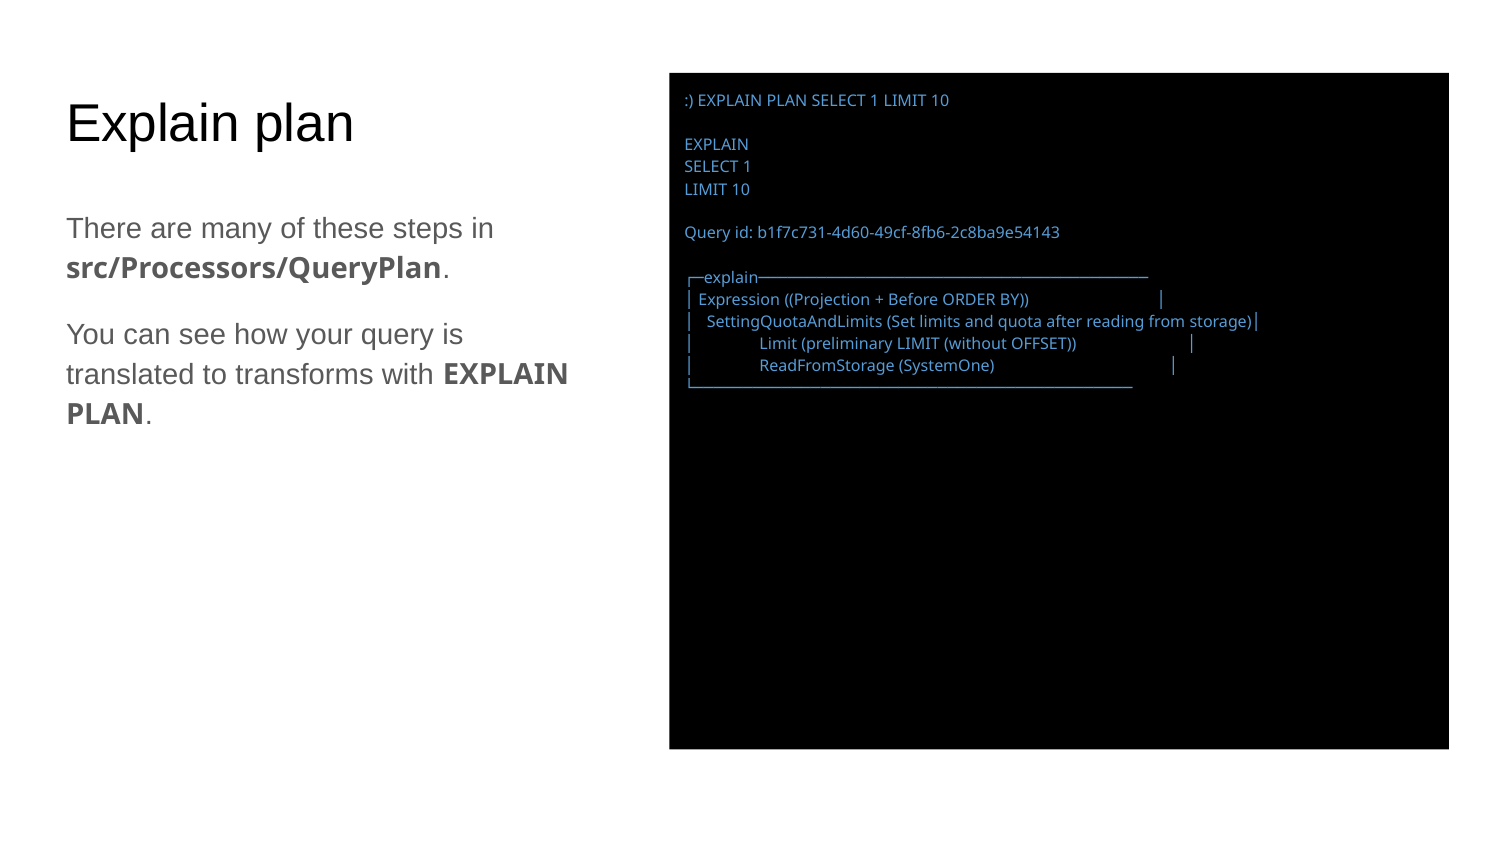

# Explain plan
:) EXPLAIN PLAN SELECT 1 LIMIT 10
EXPLAIN
SELECT 1
LIMIT 10
Query id: b1f7c731-4d60-49cf-8fb6-2c8ba9e54143
┌─explain────────────────────────────────────────
│ Expression ((Projection + Before ORDER BY)) │
│ SettingQuotaAndLimits (Set limits and quota after reading from storage)│
│ 	Limit (preliminary LIMIT (without OFFSET)) │
│ 	ReadFromStorage (SystemOne) │
└─────────────────────────────────────────────
There are many of these steps in src/Processors/QueryPlan.
You can see how your query is translated to transforms with EXPLAIN PLAN.